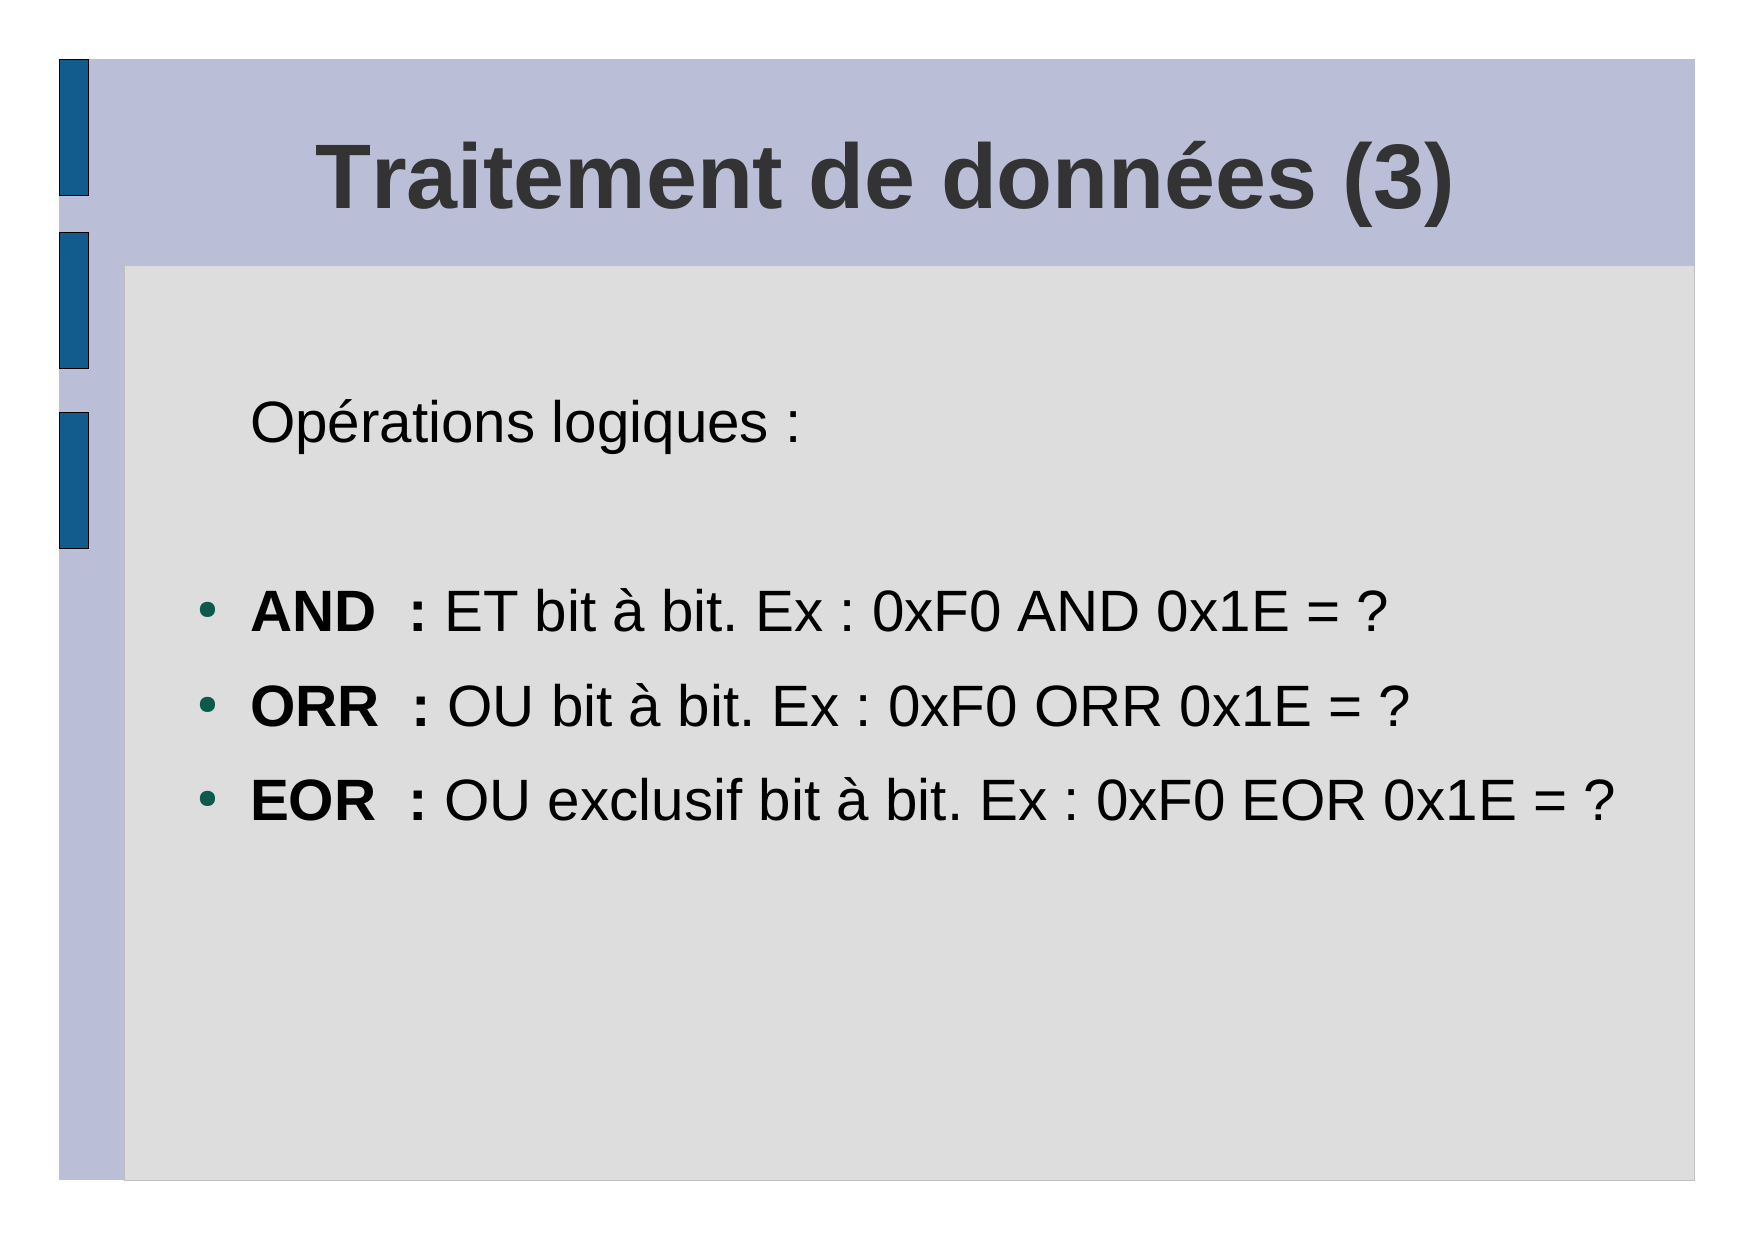

# Traitement de données (3)
Opérations logiques :
AND : ET bit à bit. Ex : 0xF0 AND 0x1E = ?
ORR : OU bit à bit. Ex : 0xF0 ORR 0x1E = ?
EOR : OU exclusif bit à bit. Ex : 0xF0 EOR 0x1E = ?